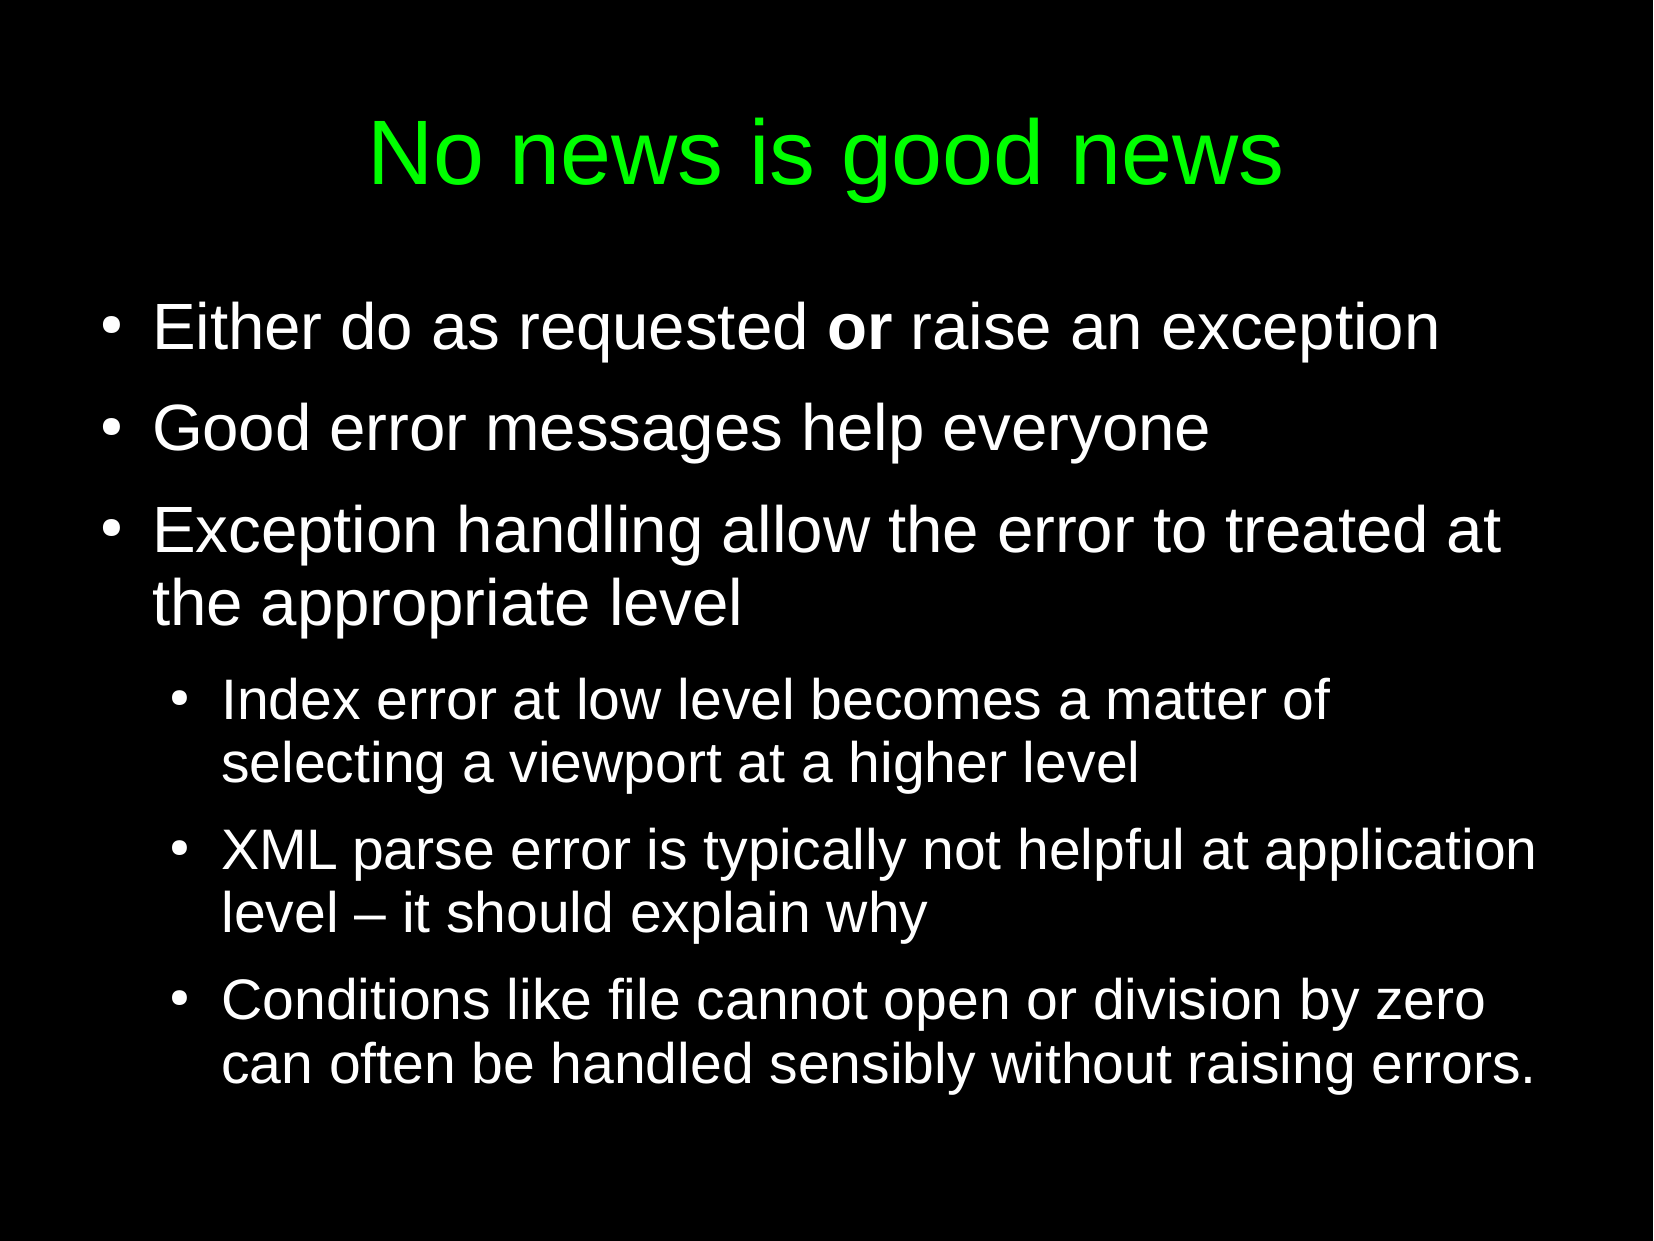

# No news is good news
Either do as requested or raise an exception
Good error messages help everyone
Exception handling allow the error to treated at the appropriate level
Index error at low level becomes a matter of selecting a viewport at a higher level
XML parse error is typically not helpful at application level – it should explain why
Conditions like file cannot open or division by zero can often be handled sensibly without raising errors.